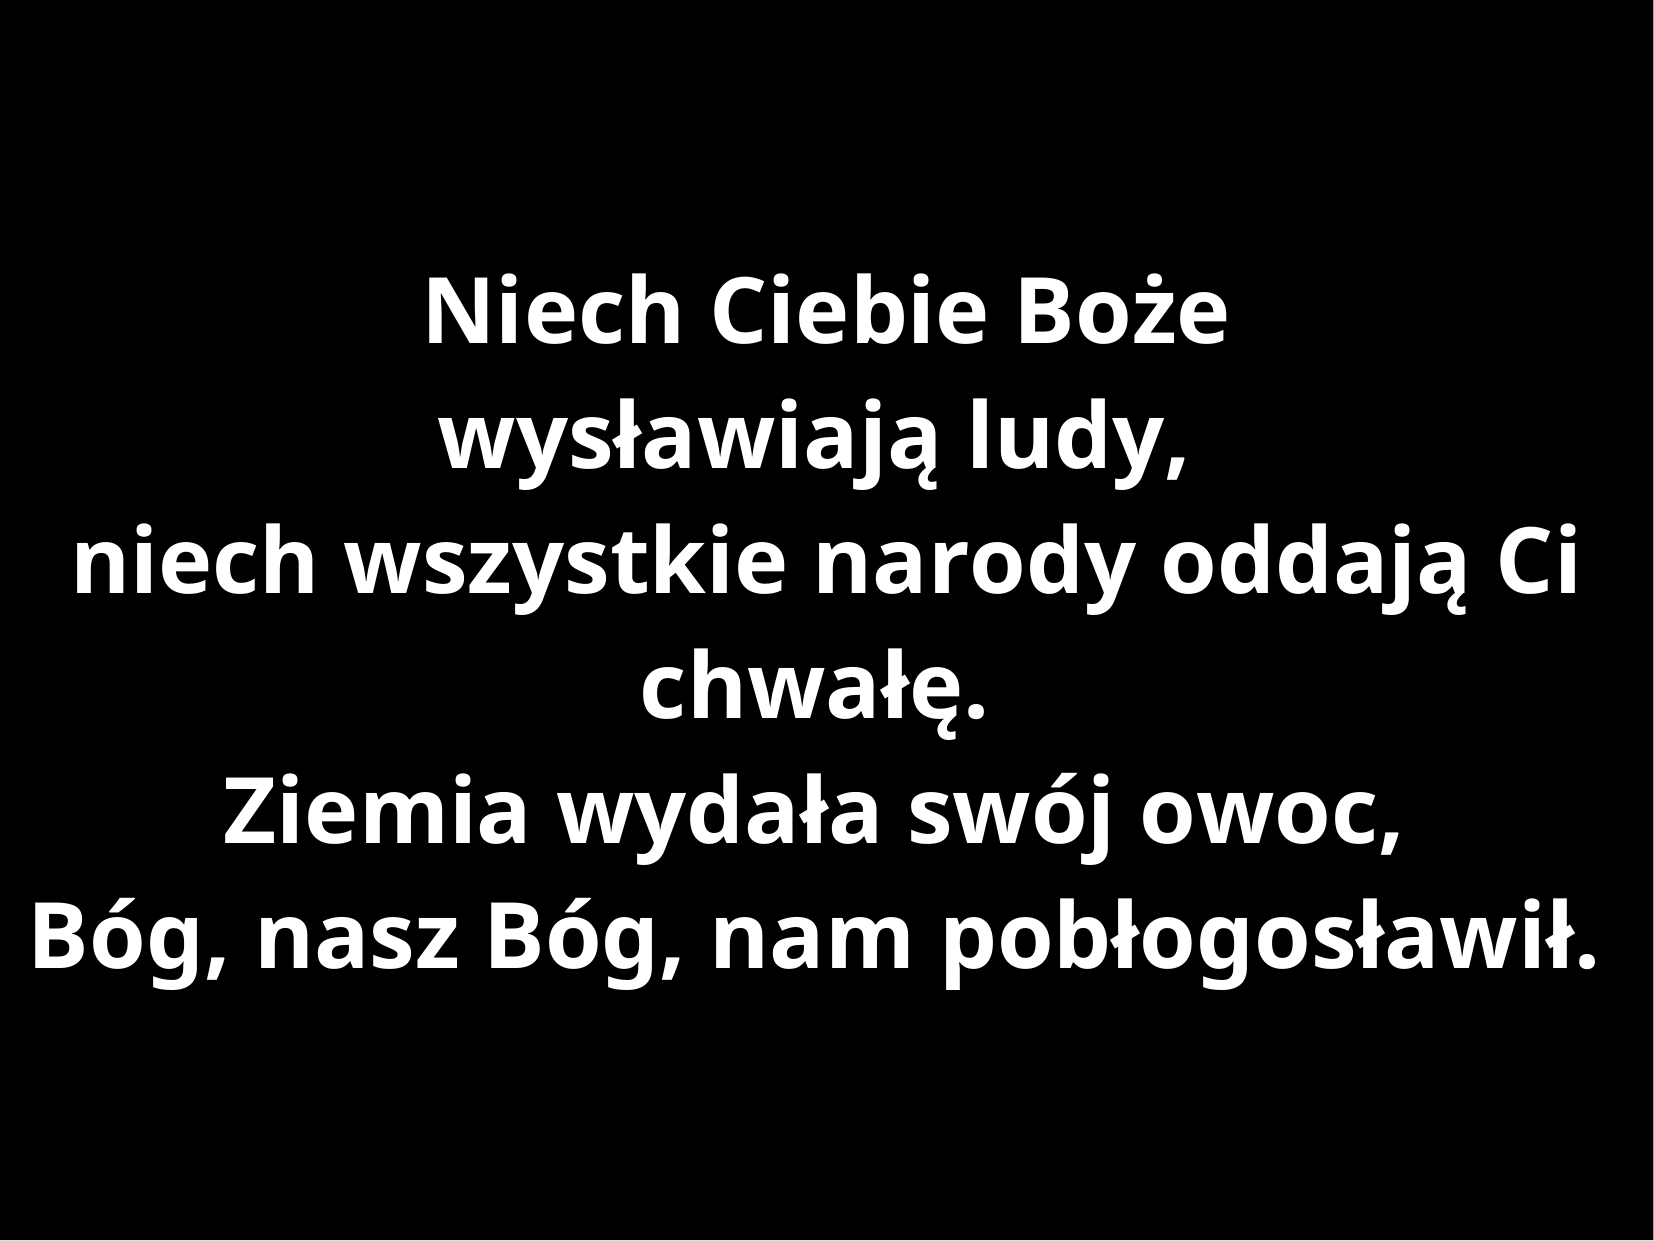

# Niech Ciebie Boże wysławiają ludy, niech wszystkie narody oddają Ci chwałę. Ziemia wydała swój owoc, Bóg, nasz Bóg, nam pobłogosławił.